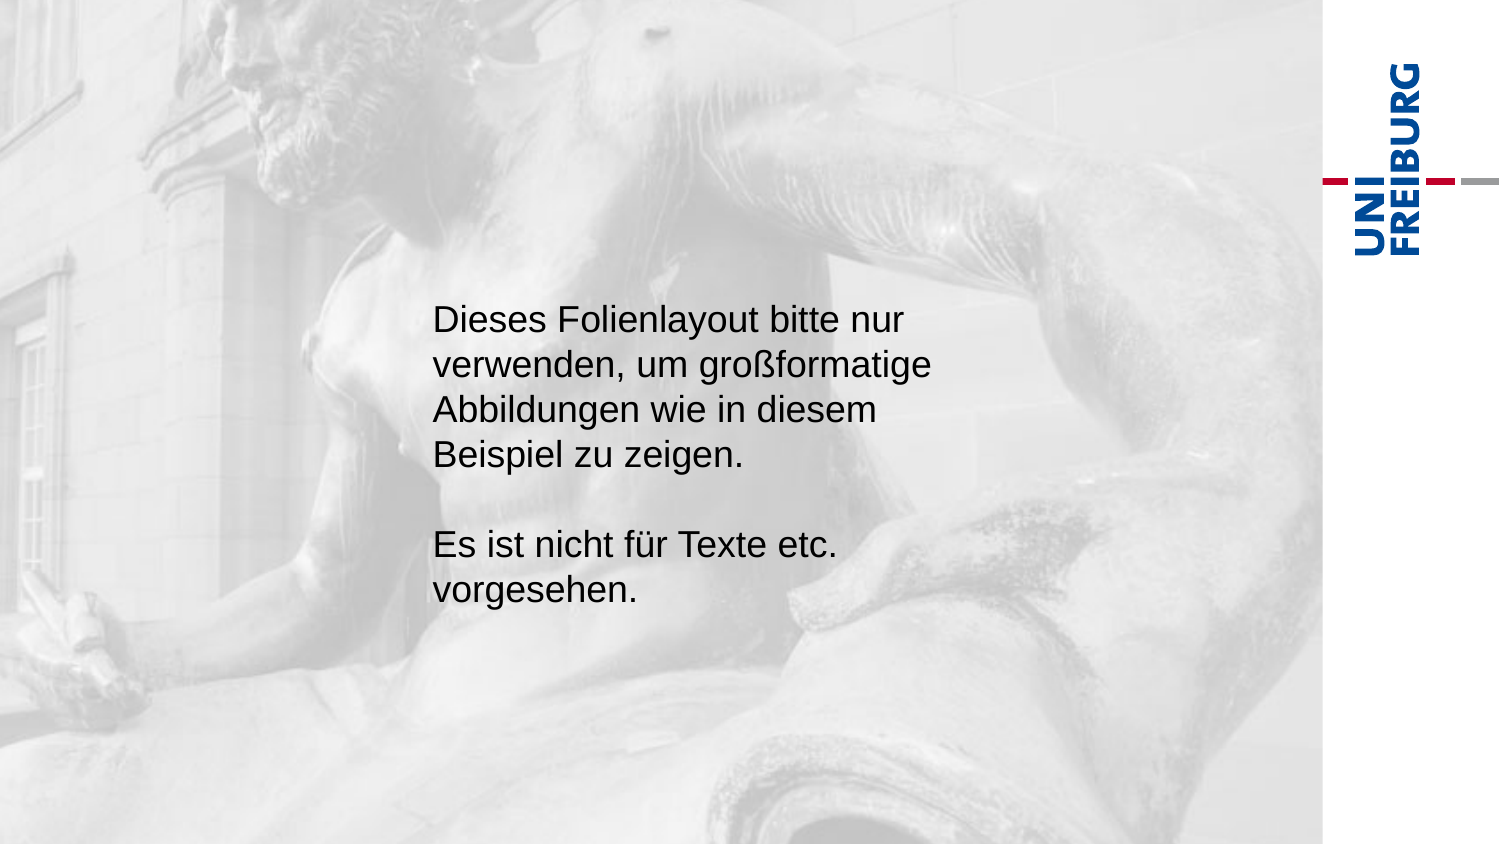

Dieses Folienlayout bitte nur verwenden, um großformatige Abbildungen wie in diesem Beispiel zu zeigen.
Es ist nicht für Texte etc. vorgesehen.